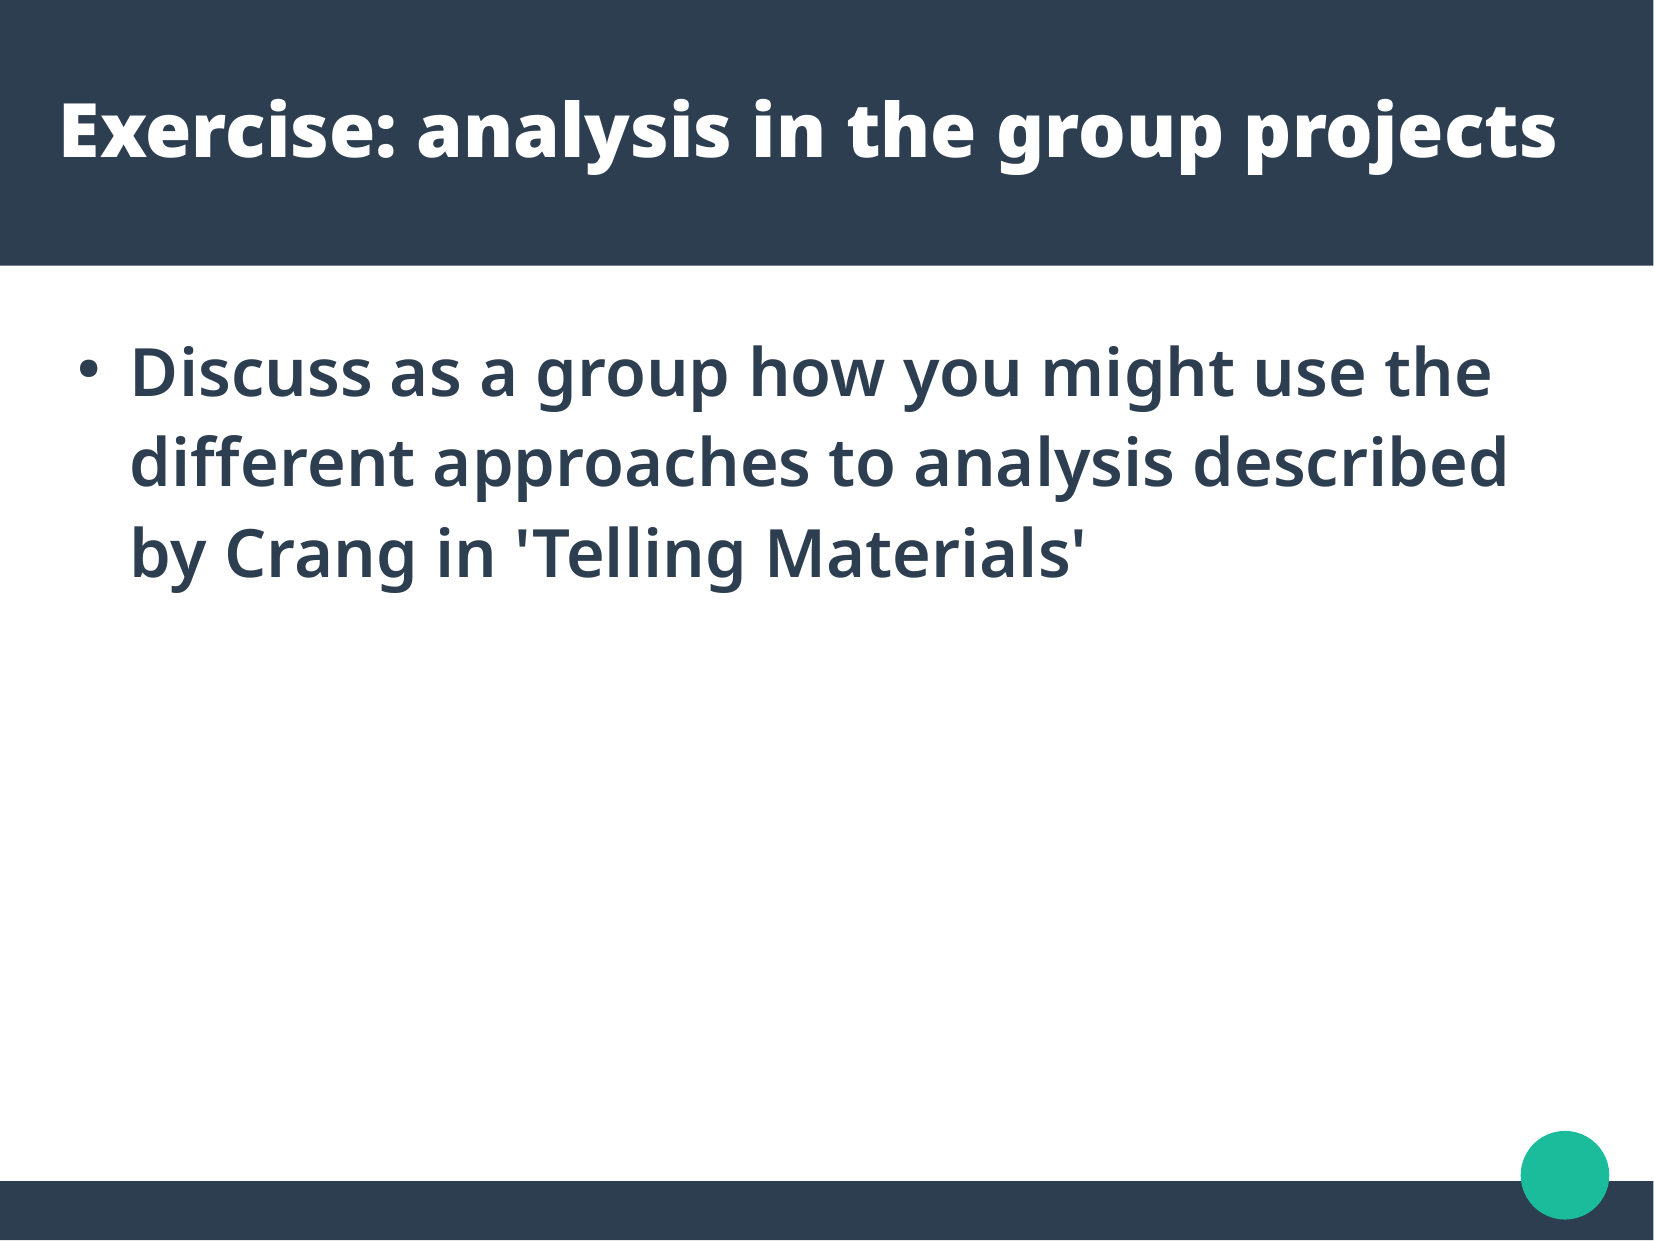

# Exercise: analysis in the group projects
Discuss as a group how you might use the different approaches to analysis described by Crang in 'Telling Materials'